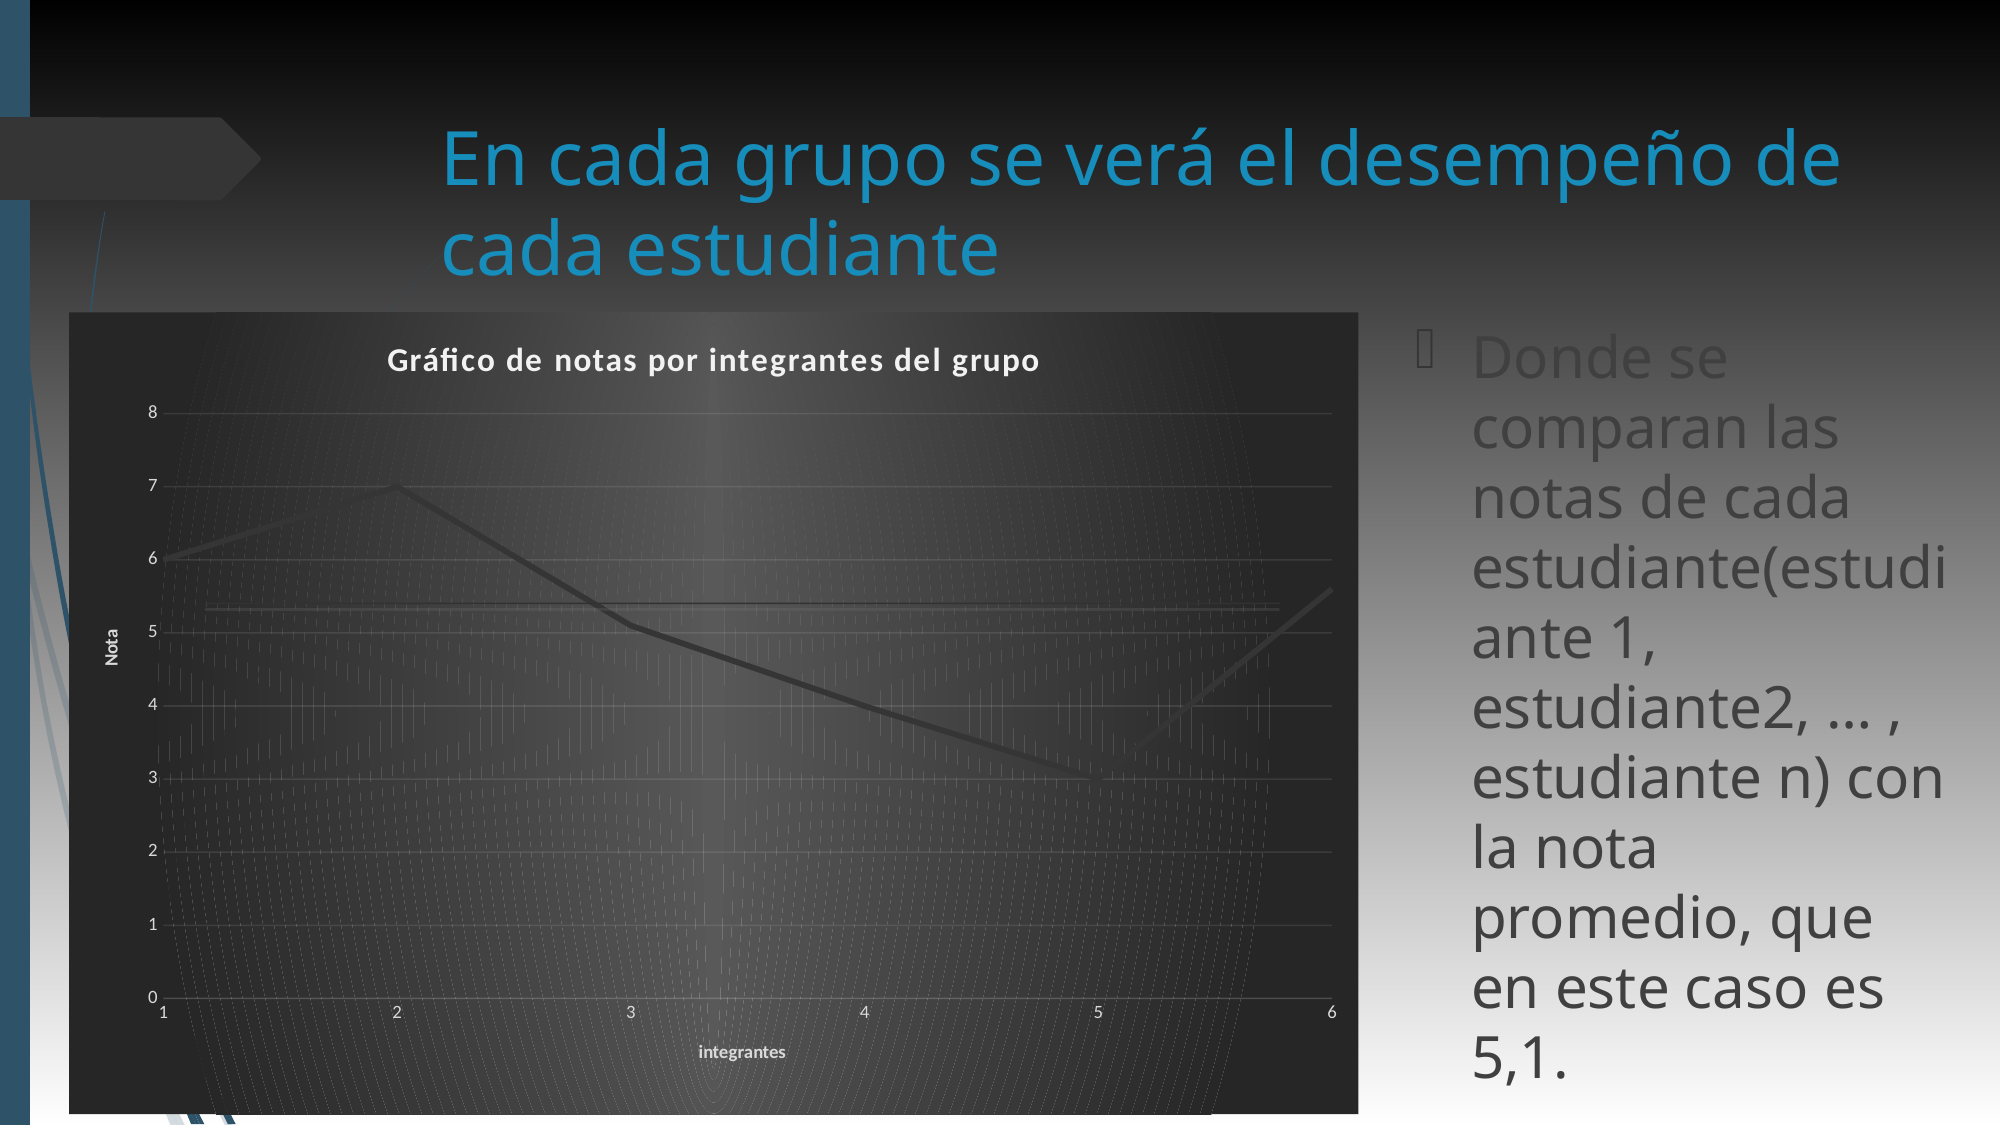

# En cada grupo se verá el desempeño de cada estudiante
### Chart: Gráfico de notas por integrantes del grupo
| Category | |
|---|---|
| 1 | 6.0 |
| 2 | 7.0 |
| 3 | 5.1 |
| 4 | 4.0 |
| 5 | 3.0 |
| 6 | 5.6 |Donde se comparan las notas de cada estudiante(estudiante 1, estudiante2, … , estudiante n) con la nota promedio, que en este caso es 5,1.